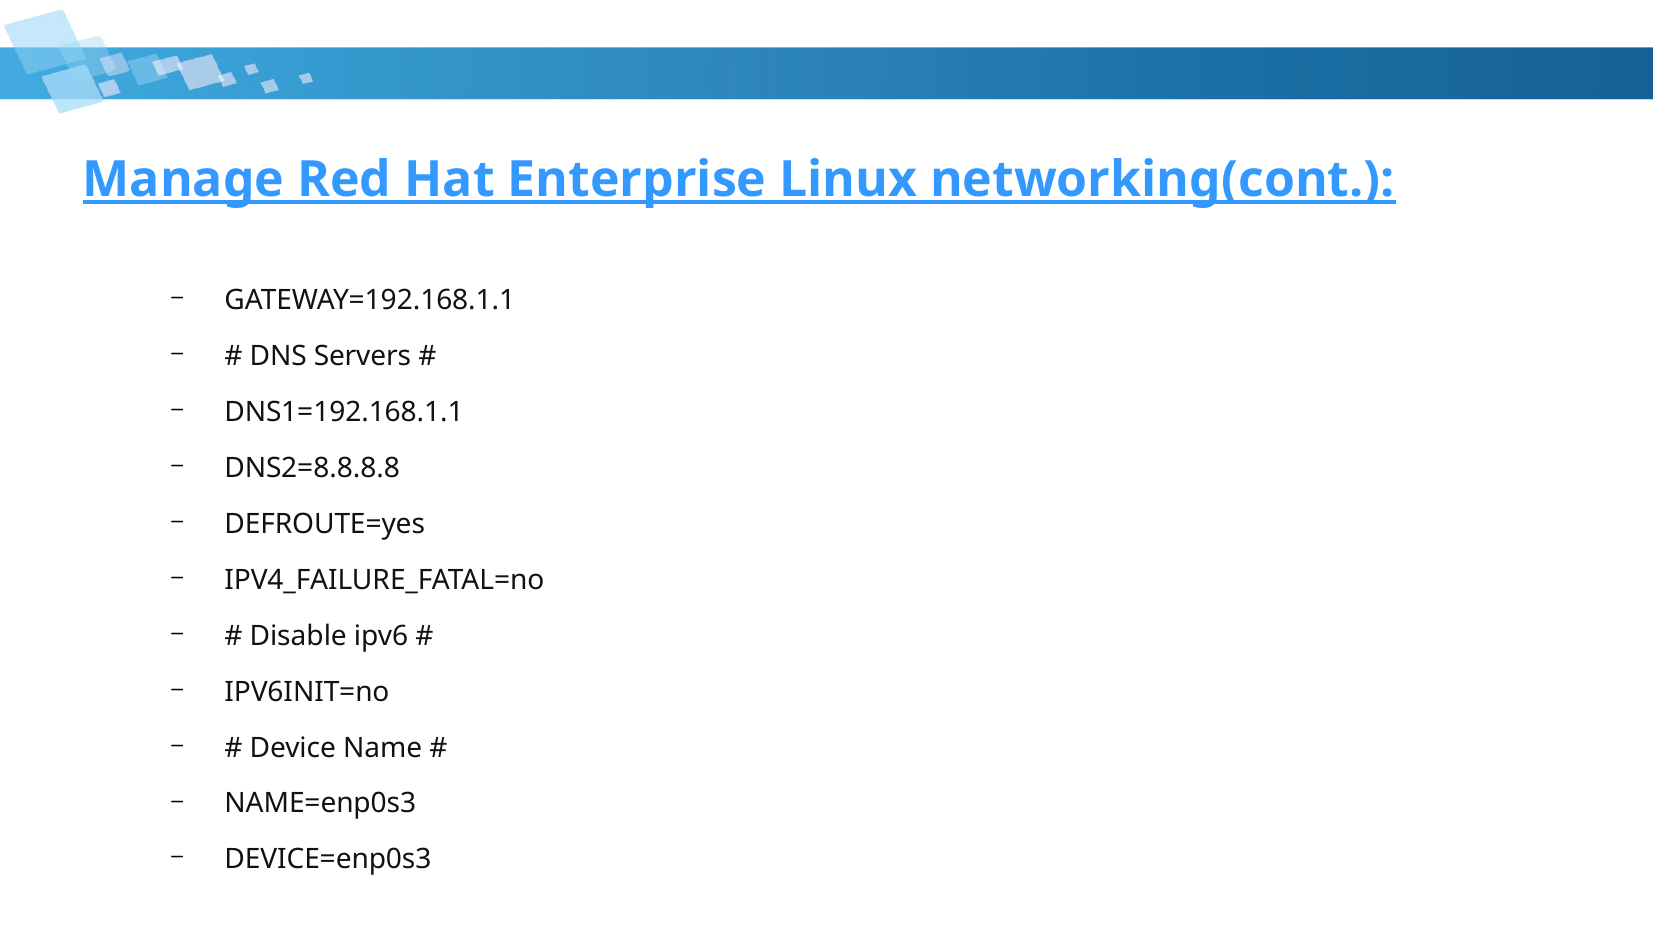

# Manage Red Hat Enterprise Linux networking(cont.):
GATEWAY=192.168.1.1
# DNS Servers #
DNS1=192.168.1.1
DNS2=8.8.8.8
DEFROUTE=yes
IPV4_FAILURE_FATAL=no
# Disable ipv6 #
IPV6INIT=no
# Device Name #
NAME=enp0s3
DEVICE=enp0s3